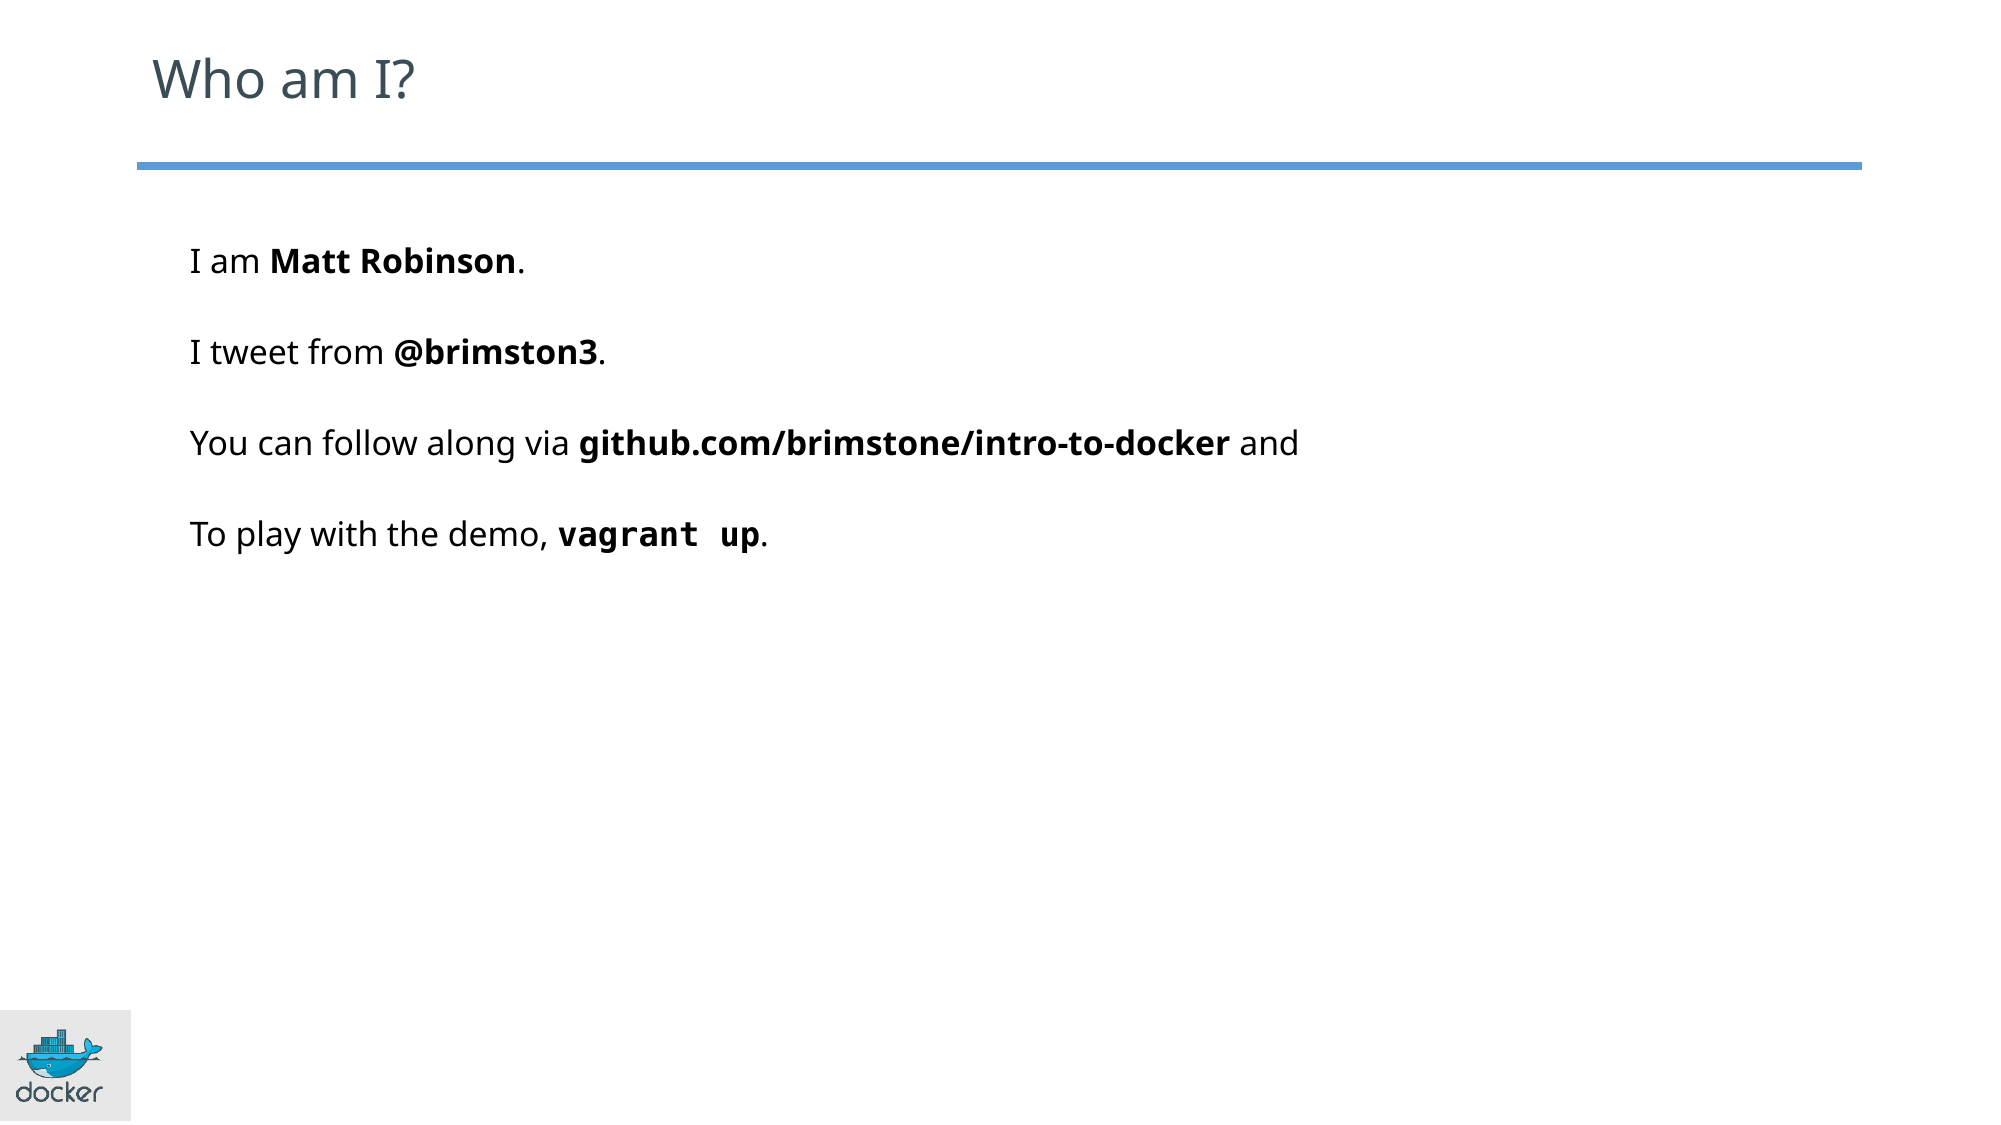

# Who am I?
I am Matt Robinson.
I tweet from @brimston3.
You can follow along via github.com/brimstone/intro-to-docker and
To play with the demo, vagrant up.